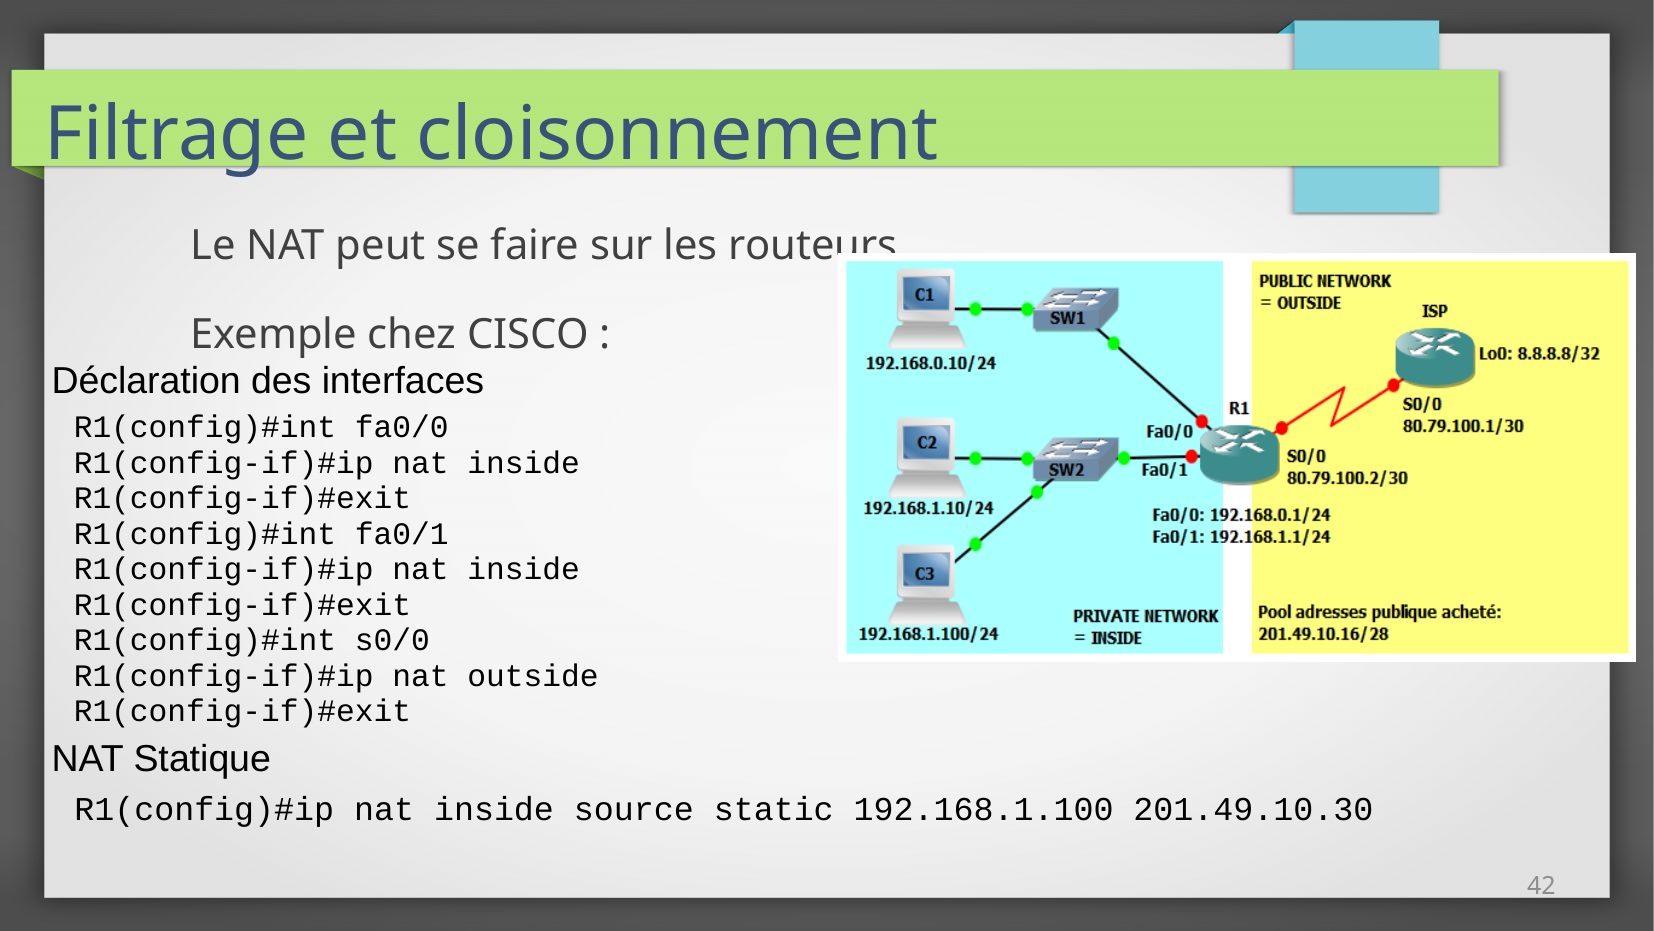

Filtrage et cloisonnement
Le NAT peut se faire sur les routeurs
Exemple chez CISCO :
Déclaration des interfaces
R1(config)#int fa0/0
R1(config-if)#ip nat inside
R1(config-if)#exit
R1(config)#int fa0/1
R1(config-if)#ip nat inside
R1(config-if)#exit
R1(config)#int s0/0
R1(config-if)#ip nat outside
R1(config-if)#exit
NAT Statique
R1(config)#ip nat inside source static 192.168.1.100 201.49.10.30